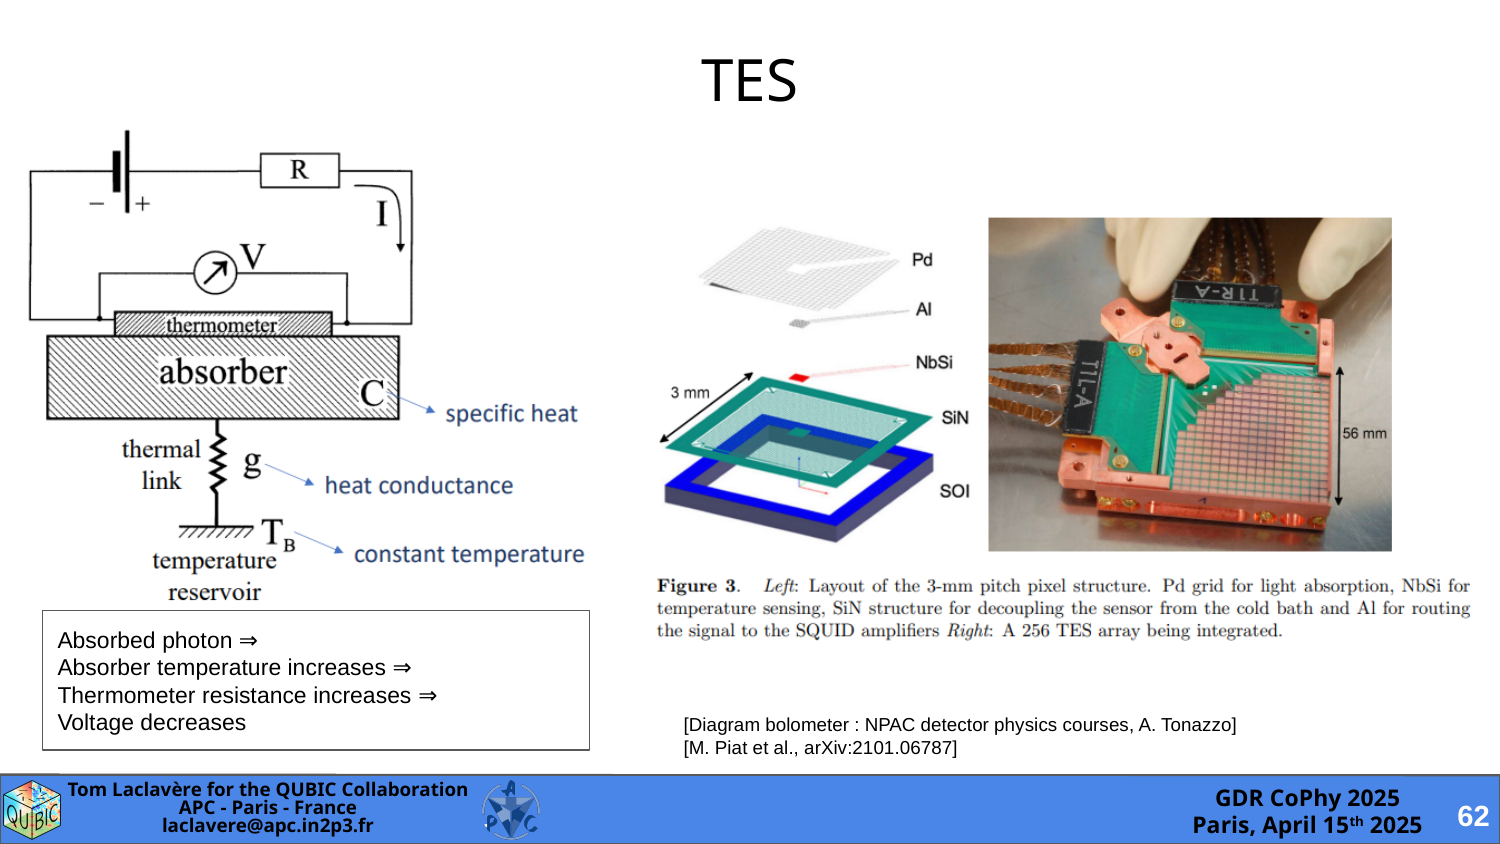

# TES
Absorbed photon ⇒
Absorber temperature increases ⇒
Thermometer resistance increases ⇒
Voltage decreases
[Diagram bolometer : NPAC detector physics courses, A. Tonazzo]
[M. Piat et al., arXiv:2101.06787]